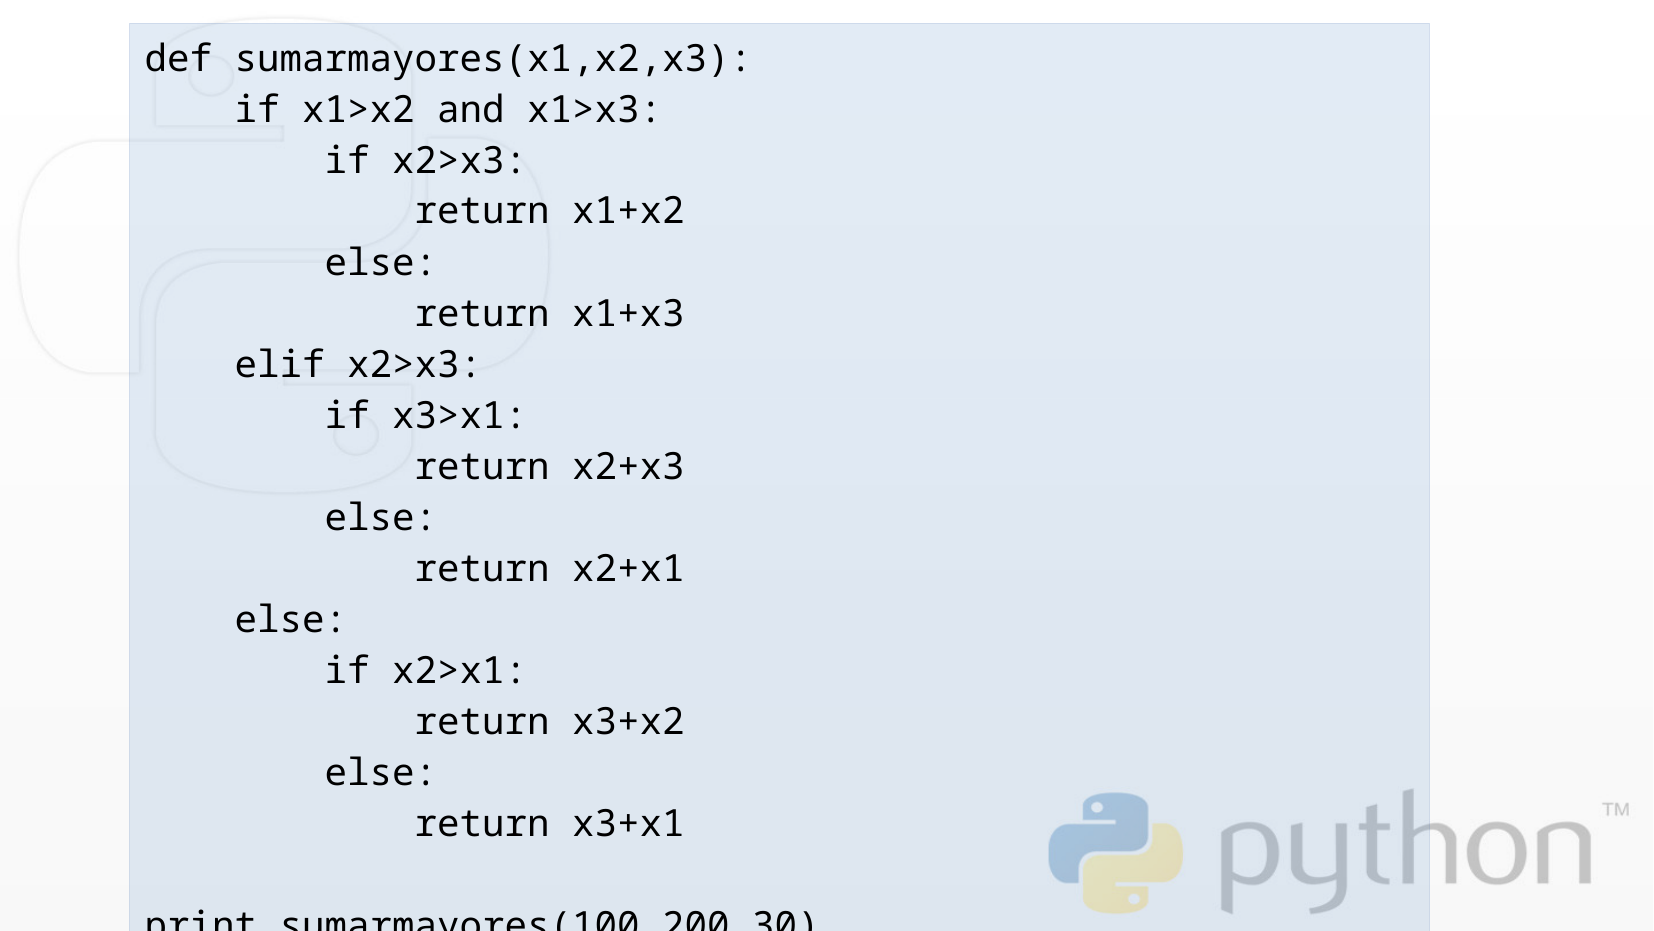

def sumarmayores(x1,x2,x3):
 if x1>x2 and x1>x3:
 if x2>x3:
 return x1+x2
 else:
 return x1+x3
 elif x2>x3:
 if x3>x1:
 return x2+x3
 else:
 return x2+x1
 else:
 if x2>x1:
 return x3+x2
 else:
 return x3+x1
print sumarmayores(100,200,30)
#